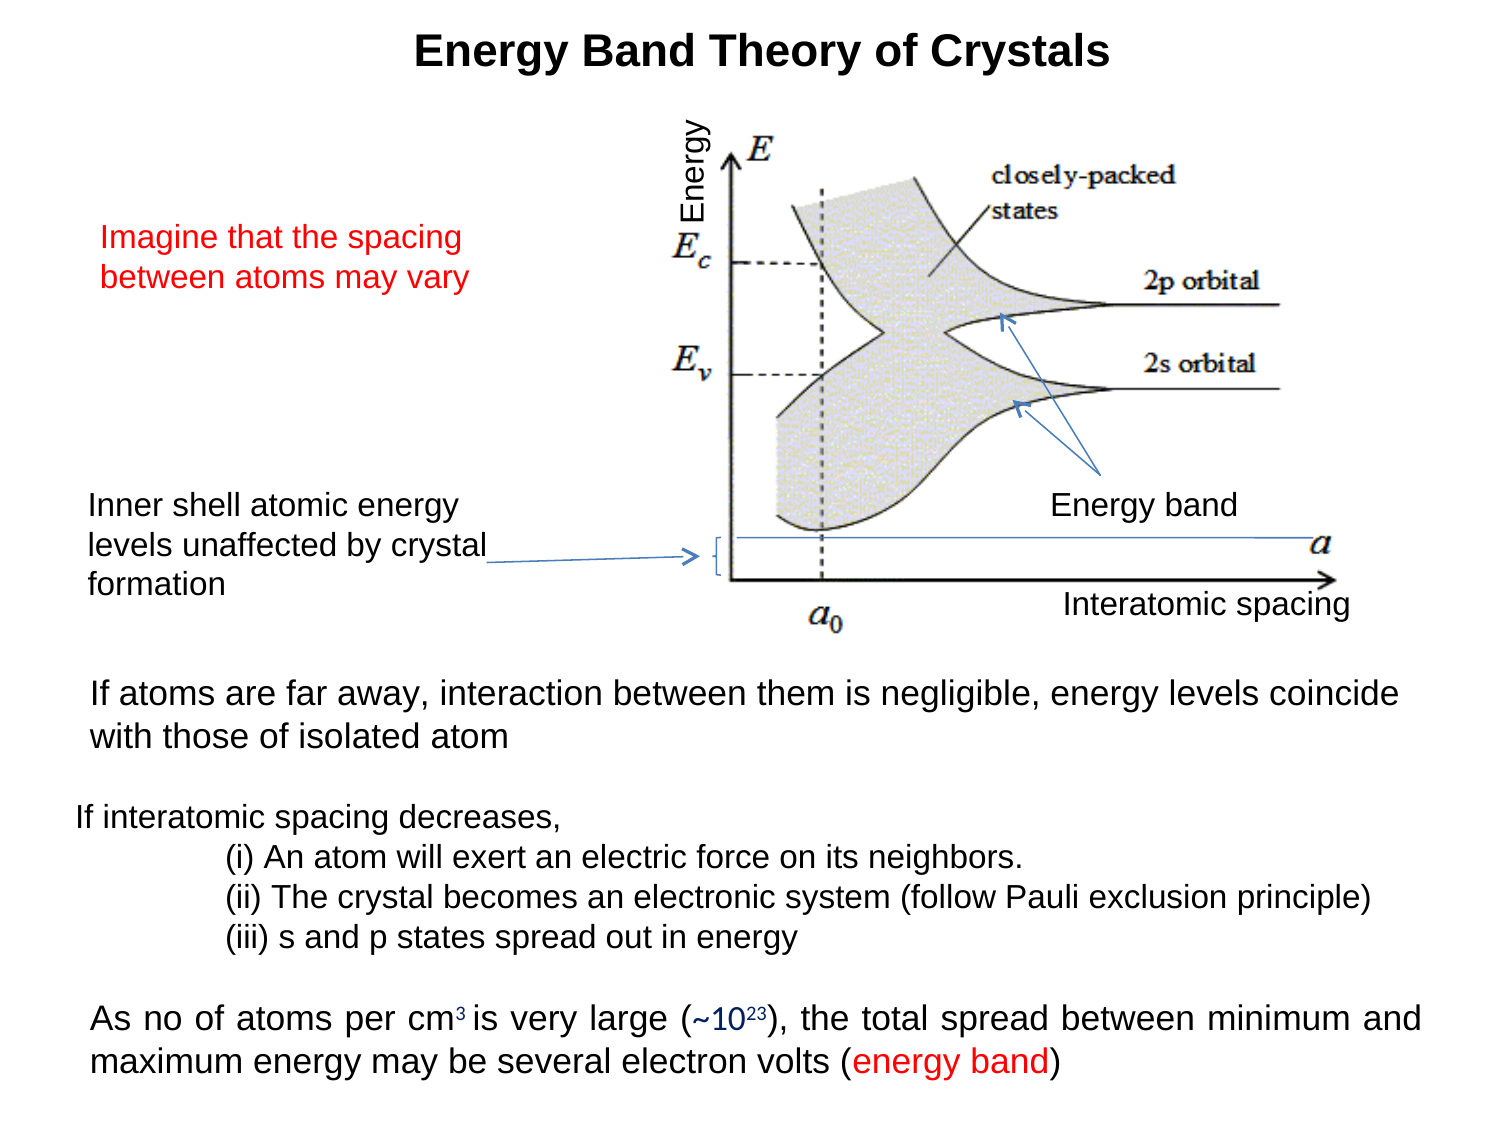

Energy Band Theory of Crystals
Energy
Imagine that the spacing between atoms may vary
Inner shell atomic energy levels unaffected by crystal formation
Energy band
Interatomic spacing
If atoms are far away, interaction between them is negligible, energy levels coincide with those of isolated atom
If interatomic spacing decreases,
	(i) An atom will exert an electric force on its neighbors.
 	(ii) The crystal becomes an electronic system (follow Pauli exclusion principle)
	(iii) s and p states spread out in energy
As no of atoms per cm3 is very large (~1023), the total spread between minimum and maximum energy may be several electron volts (energy band)